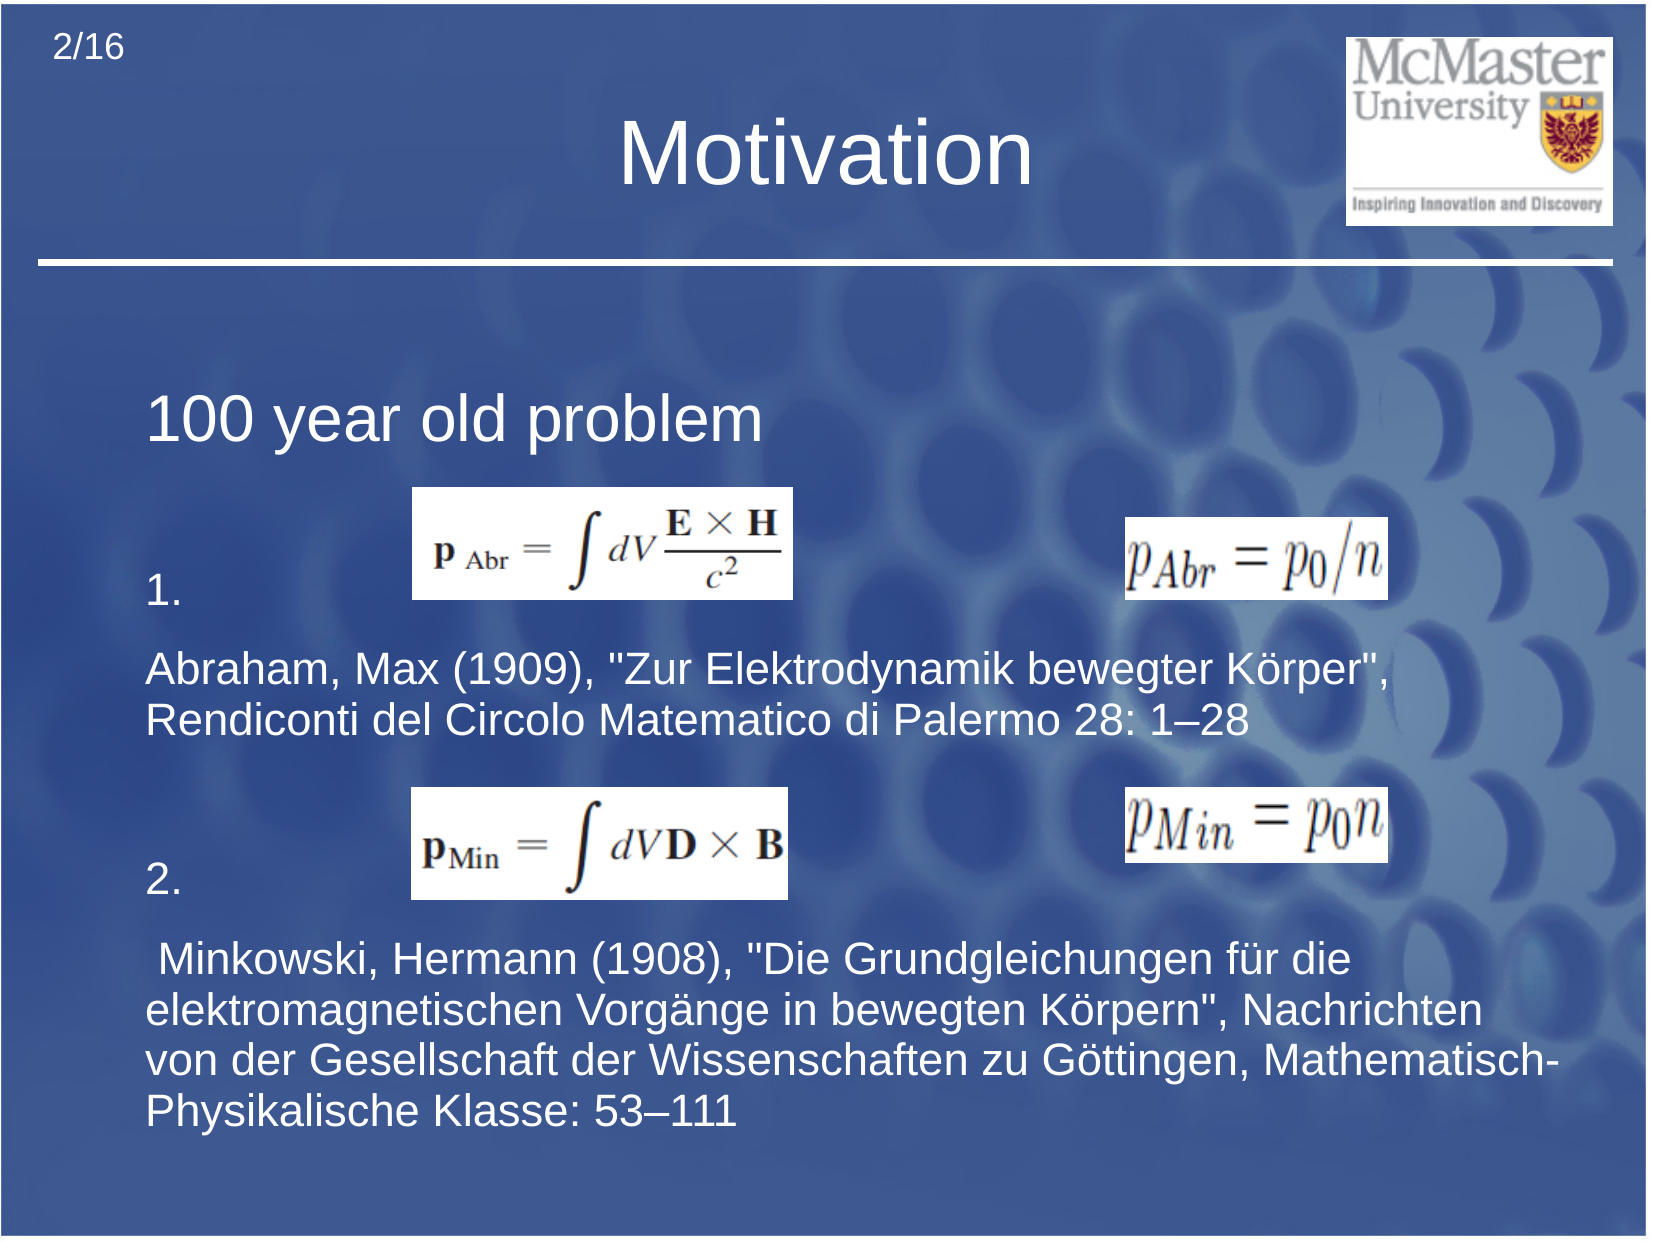

2/16
# Motivation
100 year old problem
1.
Abraham, Max (1909), "Zur Elektrodynamik bewegter Körper", Rendiconti del Circolo Matematico di Palermo 28: 1–28
2.
 Minkowski, Hermann (1908), "Die Grundgleichungen für die elektromagnetischen Vorgänge in bewegten Körpern", Nachrichten von der Gesellschaft der Wissenschaften zu Göttingen, Mathematisch-Physikalische Klasse: 53–111